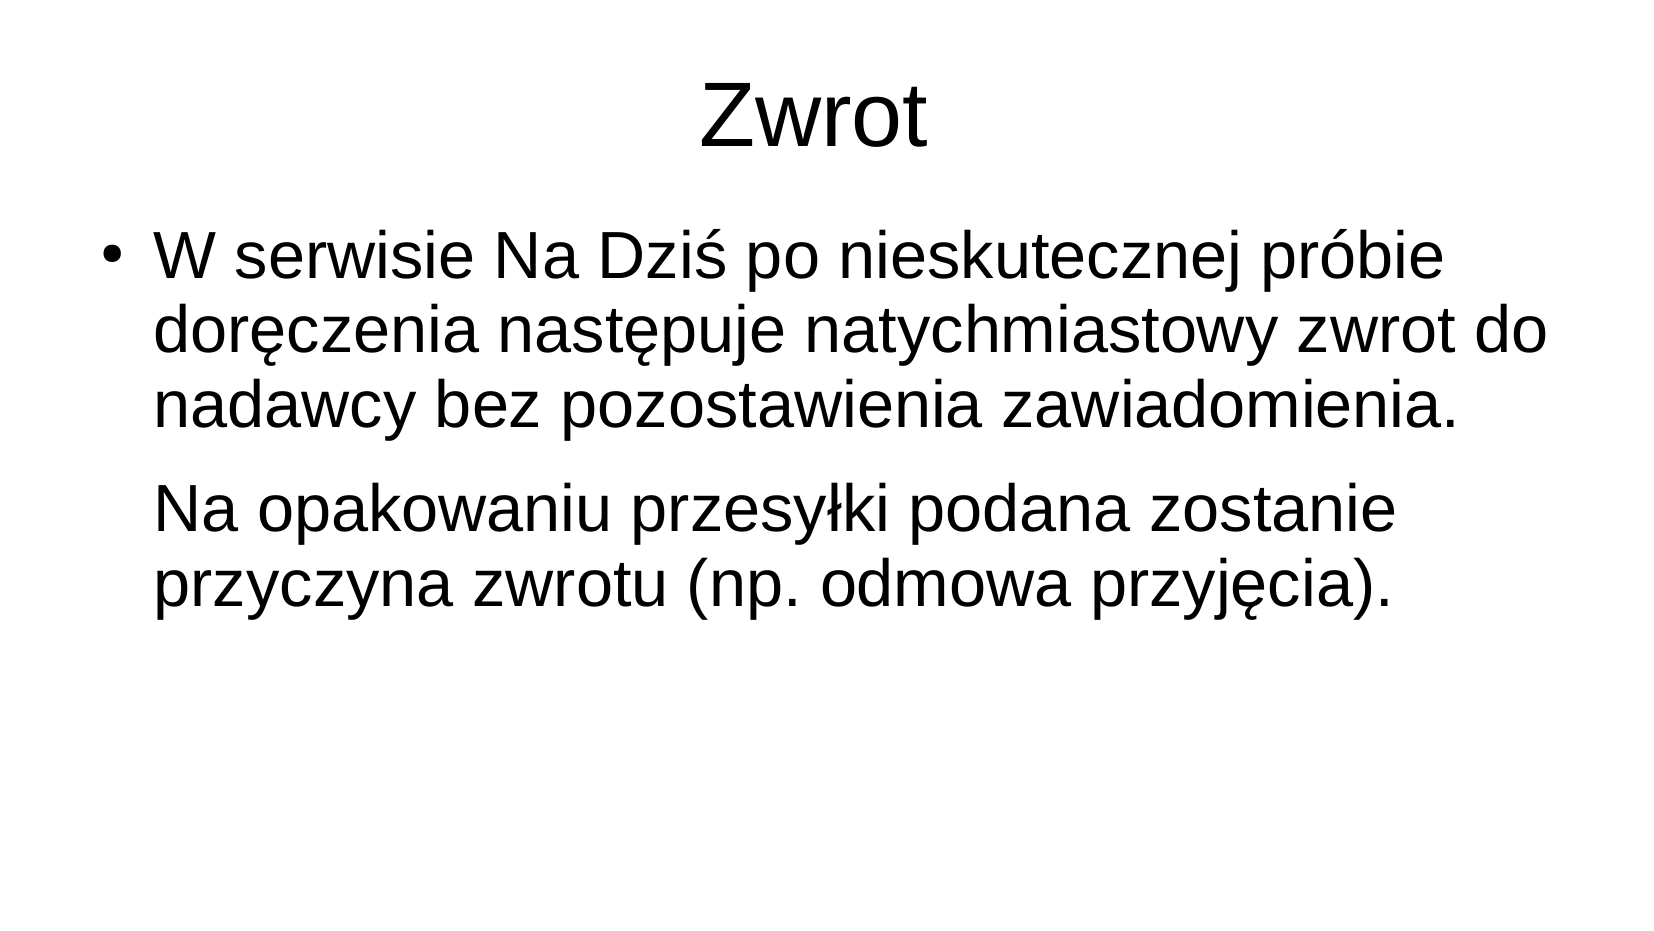

# Zwrot
W serwisie Na Dziś po nieskutecznej próbie doręczenia następuje natychmiastowy zwrot do nadawcy bez pozostawienia zawiadomienia.
Na opakowaniu przesyłki podana zostanie przyczyna zwrotu (np. odmowa przyjęcia).